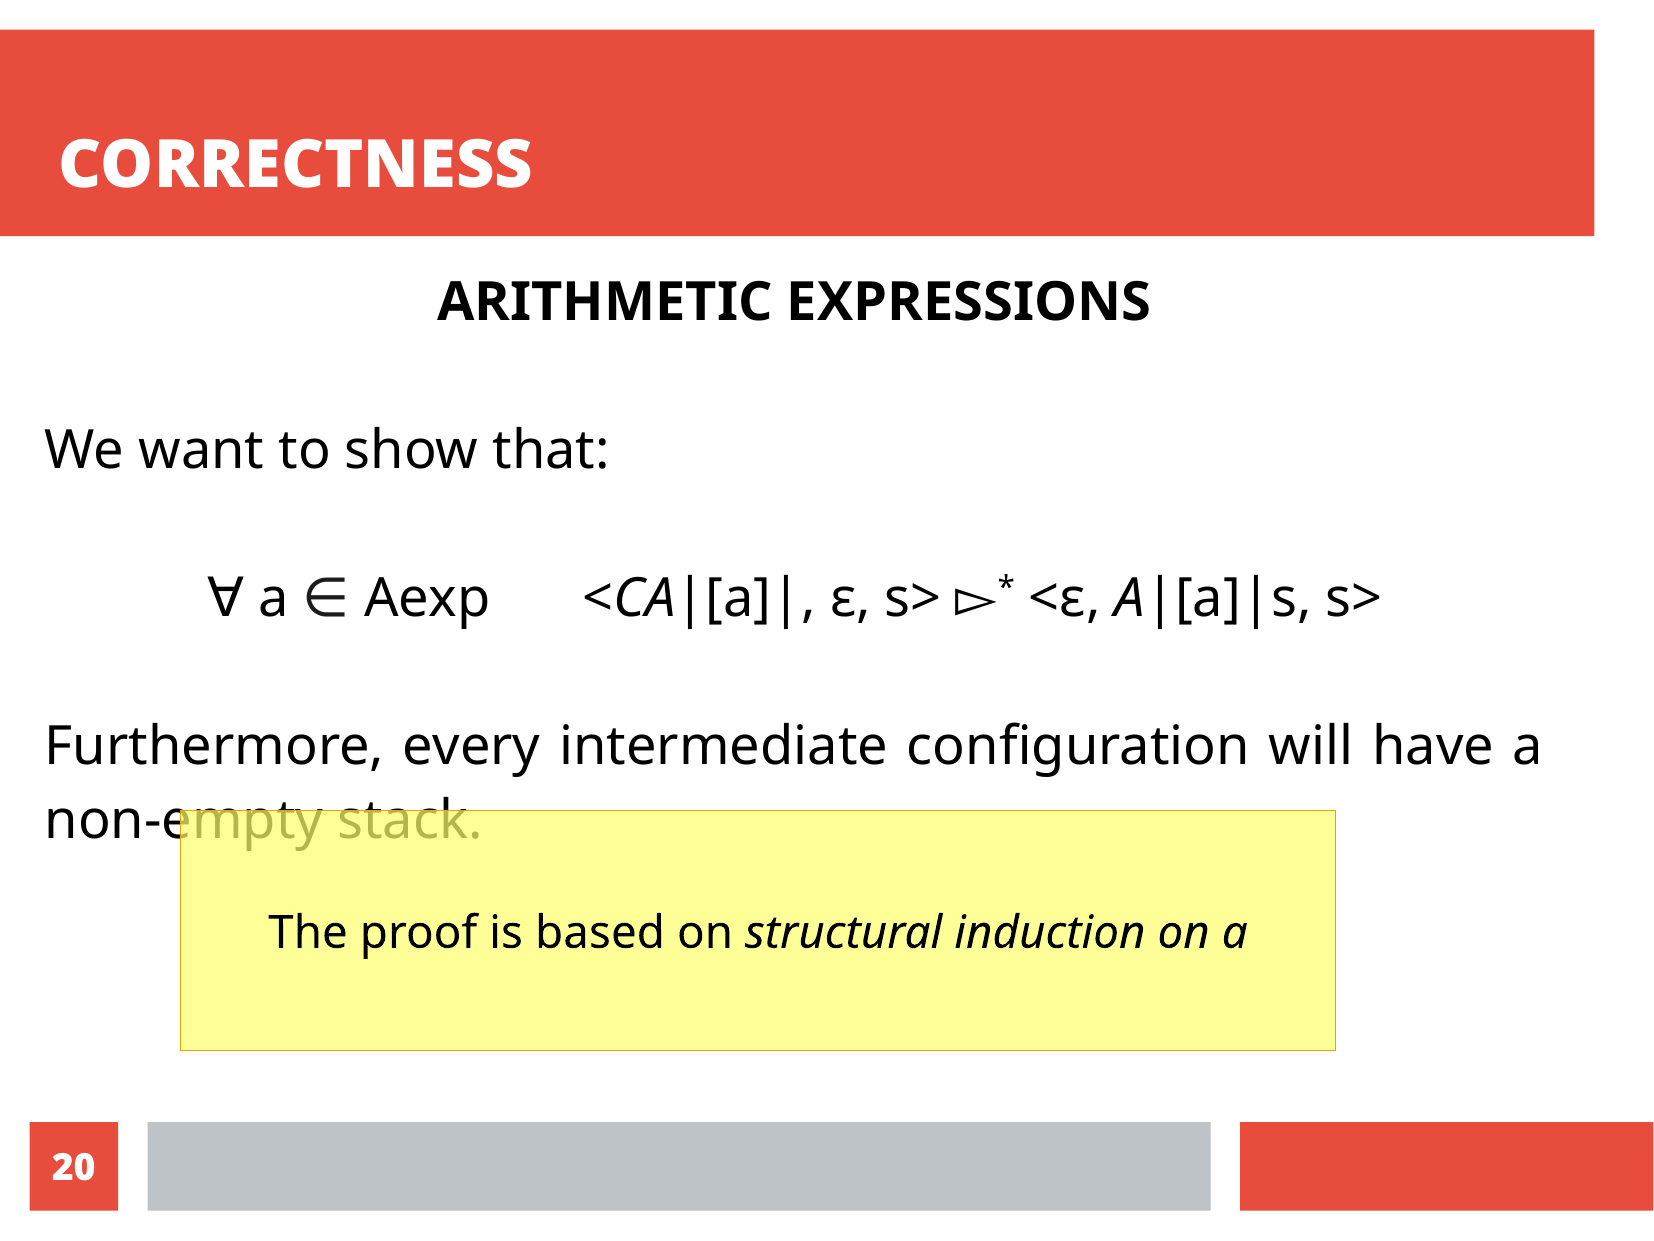

# CORRECTNESS
ARITHMETIC EXPRESSIONS
We want to show that:
∀ a ∈ Aexp		<CA|[a]|, ε, s> ▻* <ε, A|[a]|s, s>
Furthermore, every intermediate configuration will have a non-empty stack.
The proof is based on structural induction on a
20